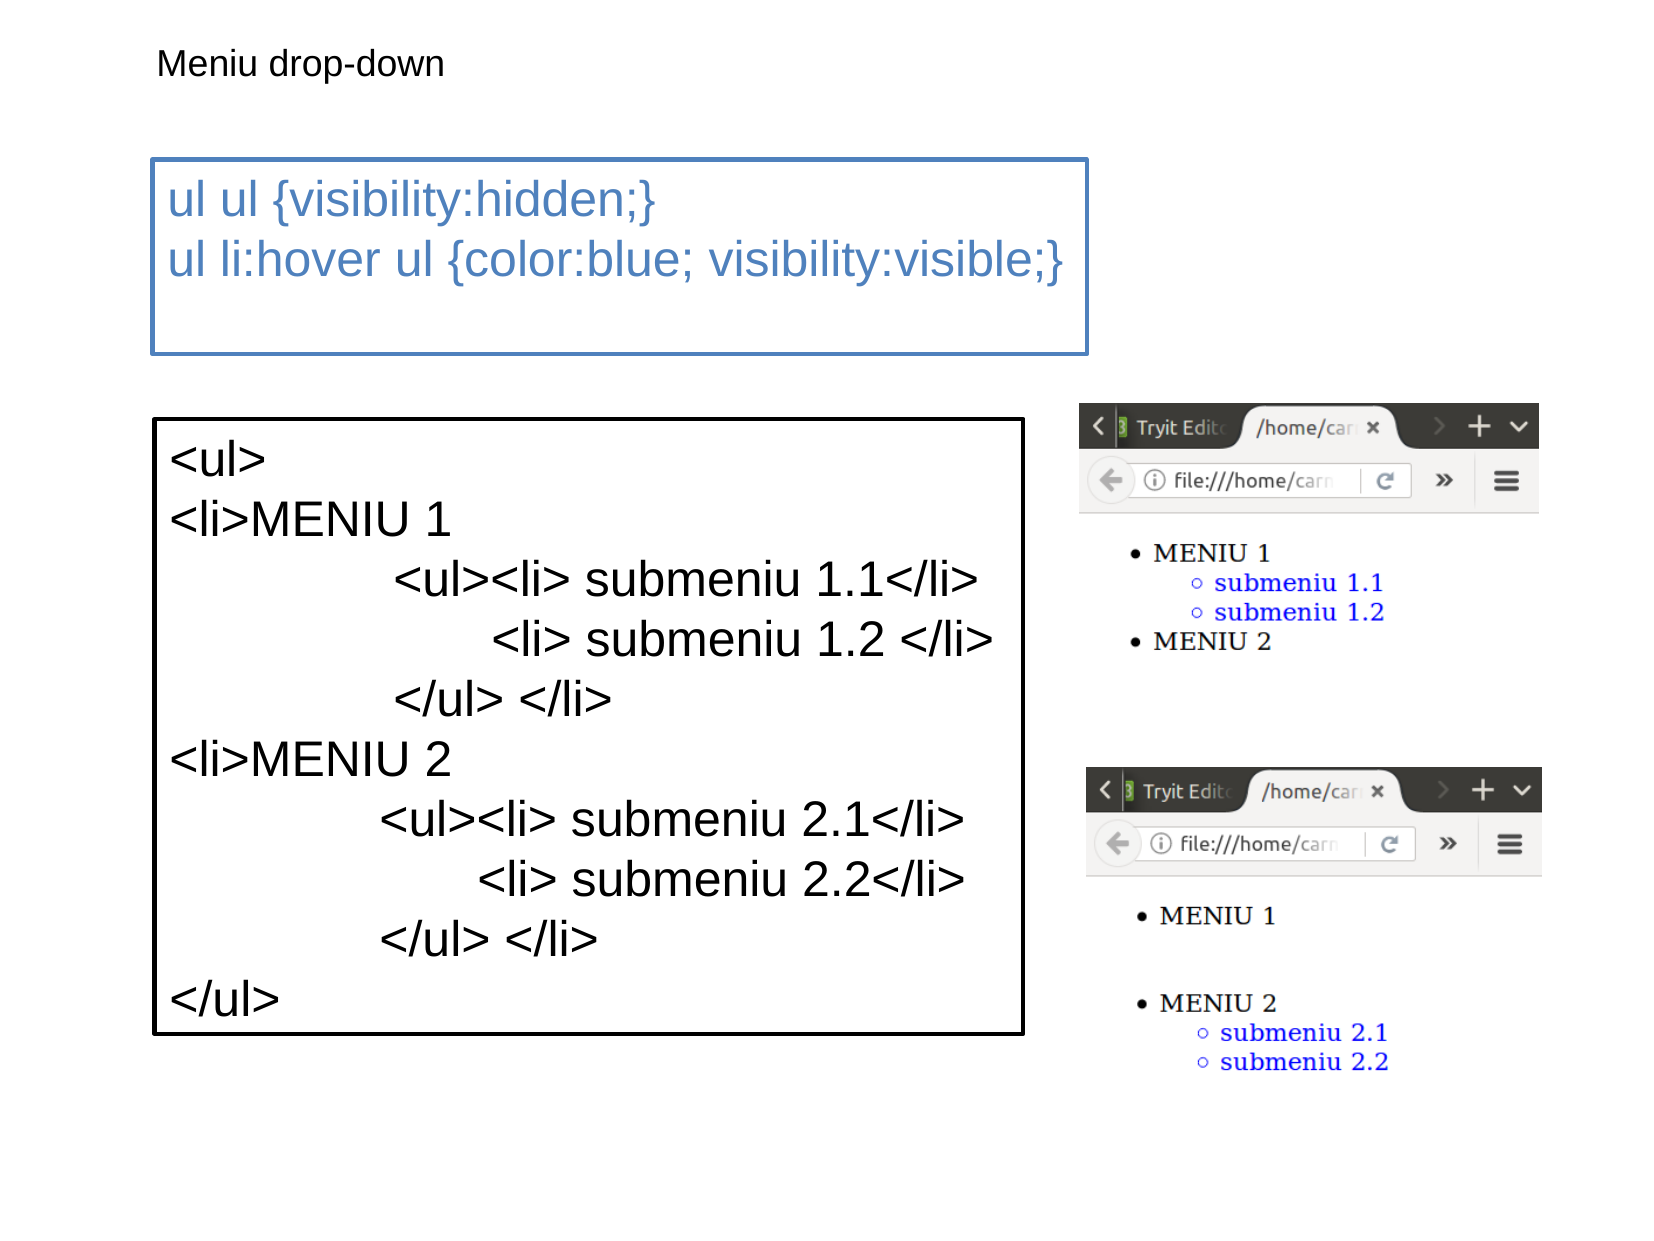

Meniu drop-down
ul ul {visibility:hidden;}
ul li:hover ul {color:blue; visibility:visible;}
<ul>
<li>MENIU 1
 <ul><li> submeniu 1.1</li>
 <li> submeniu 1.2 </li>
 </ul> </li>
<li>MENIU 2
 <ul><li> submeniu 2.1</li>
 <li> submeniu 2.2</li>
 </ul> </li>
</ul>